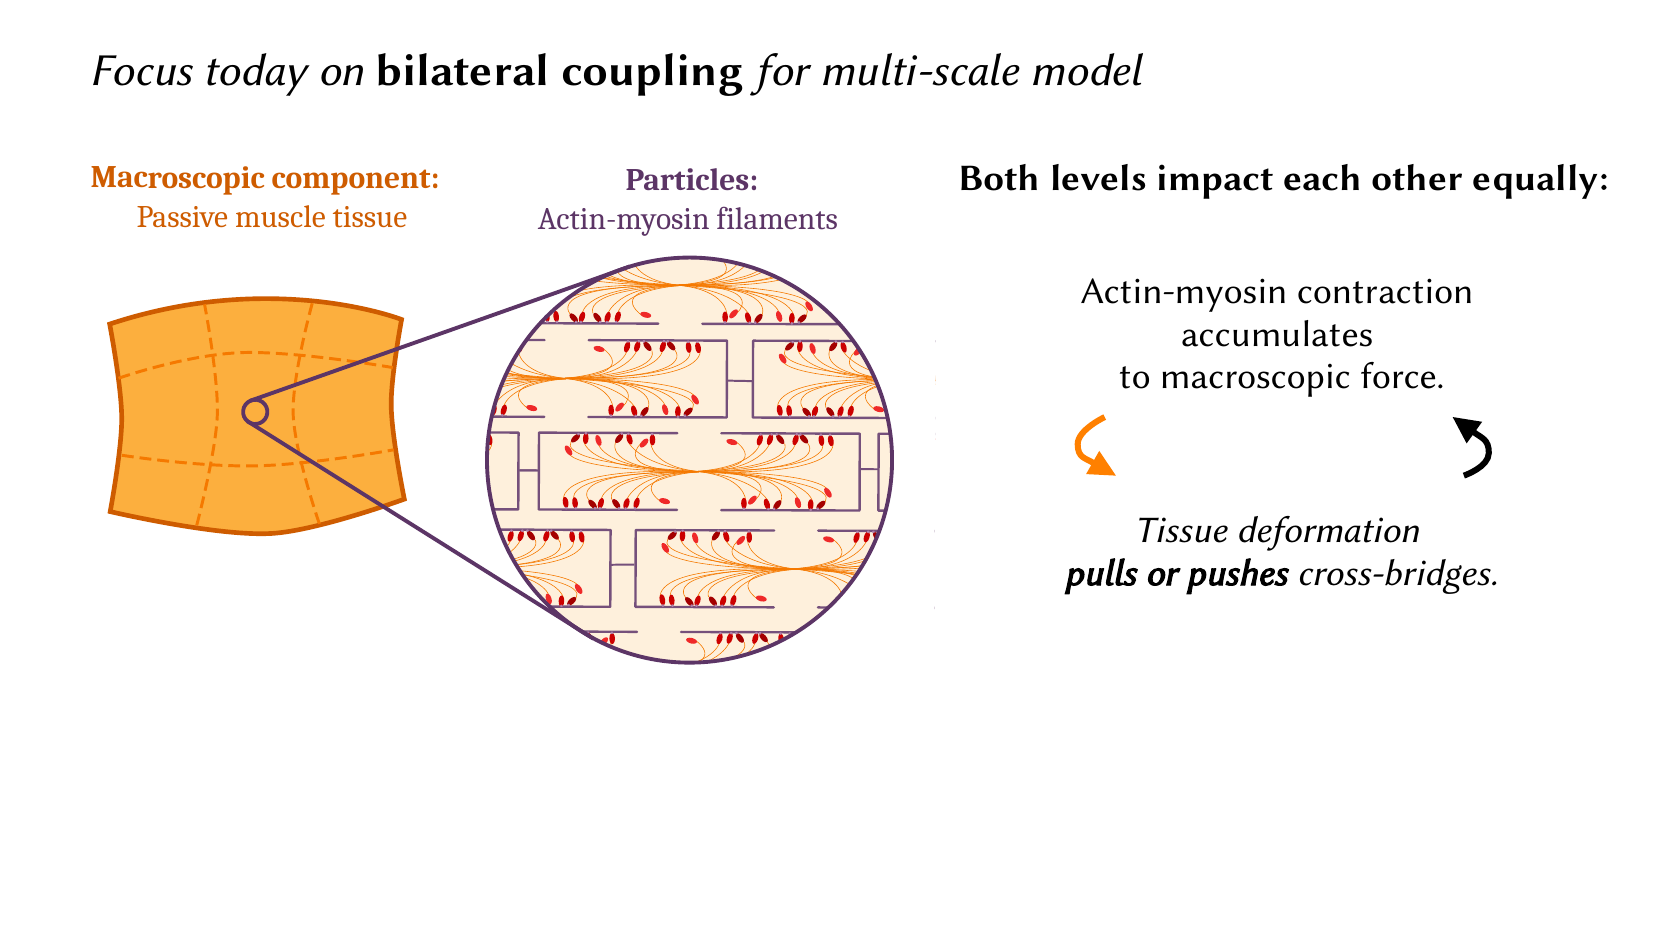

Focus today on bilateral coupling for multi-scale model
Both levels impact each other equally:
Actin-myosin contraction
accumulates
to macroscopic force.
Tissue deformation
pulls or pushes cross-bridges.